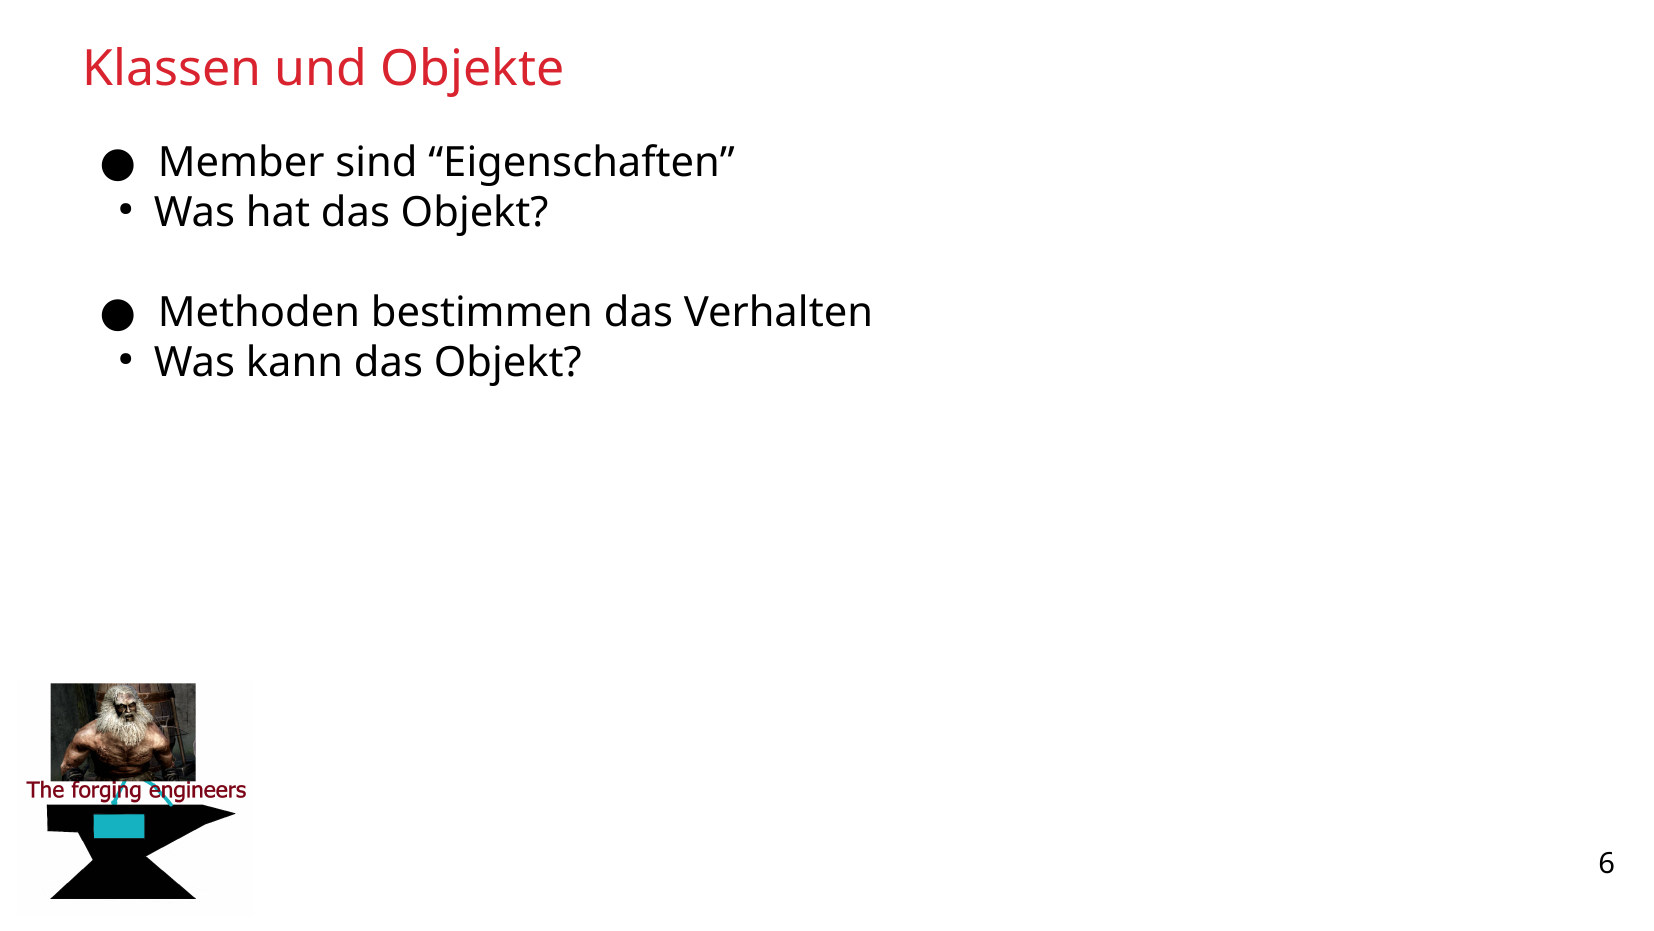

# Klassen und Objekte
Member sind “Eigenschaften”
Was hat das Objekt?
Methoden bestimmen das Verhalten
Was kann das Objekt?